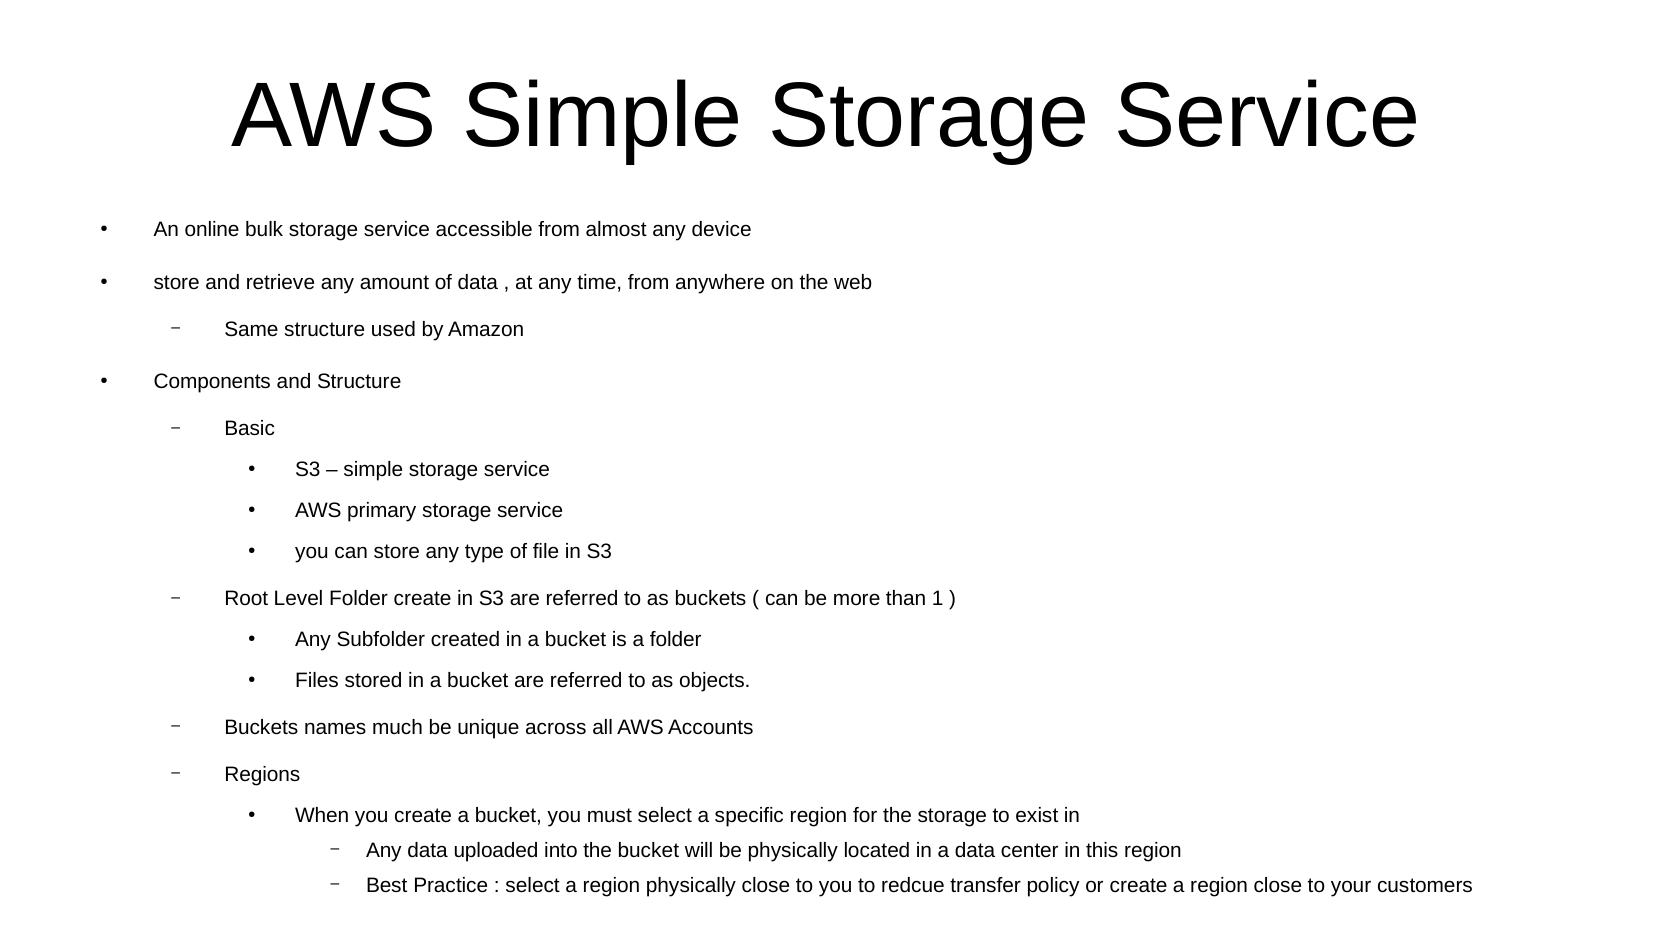

# AWS Simple Storage Service
An online bulk storage service accessible from almost any device
store and retrieve any amount of data , at any time, from anywhere on the web
Same structure used by Amazon
Components and Structure
Basic
S3 – simple storage service
AWS primary storage service
you can store any type of file in S3
Root Level Folder create in S3 are referred to as buckets ( can be more than 1 )
Any Subfolder created in a bucket is a folder
Files stored in a bucket are referred to as objects.
Buckets names much be unique across all AWS Accounts
Regions
When you create a bucket, you must select a specific region for the storage to exist in
Any data uploaded into the bucket will be physically located in a data center in this region
Best Practice : select a region physically close to you to redcue transfer policy or create a region close to your customers